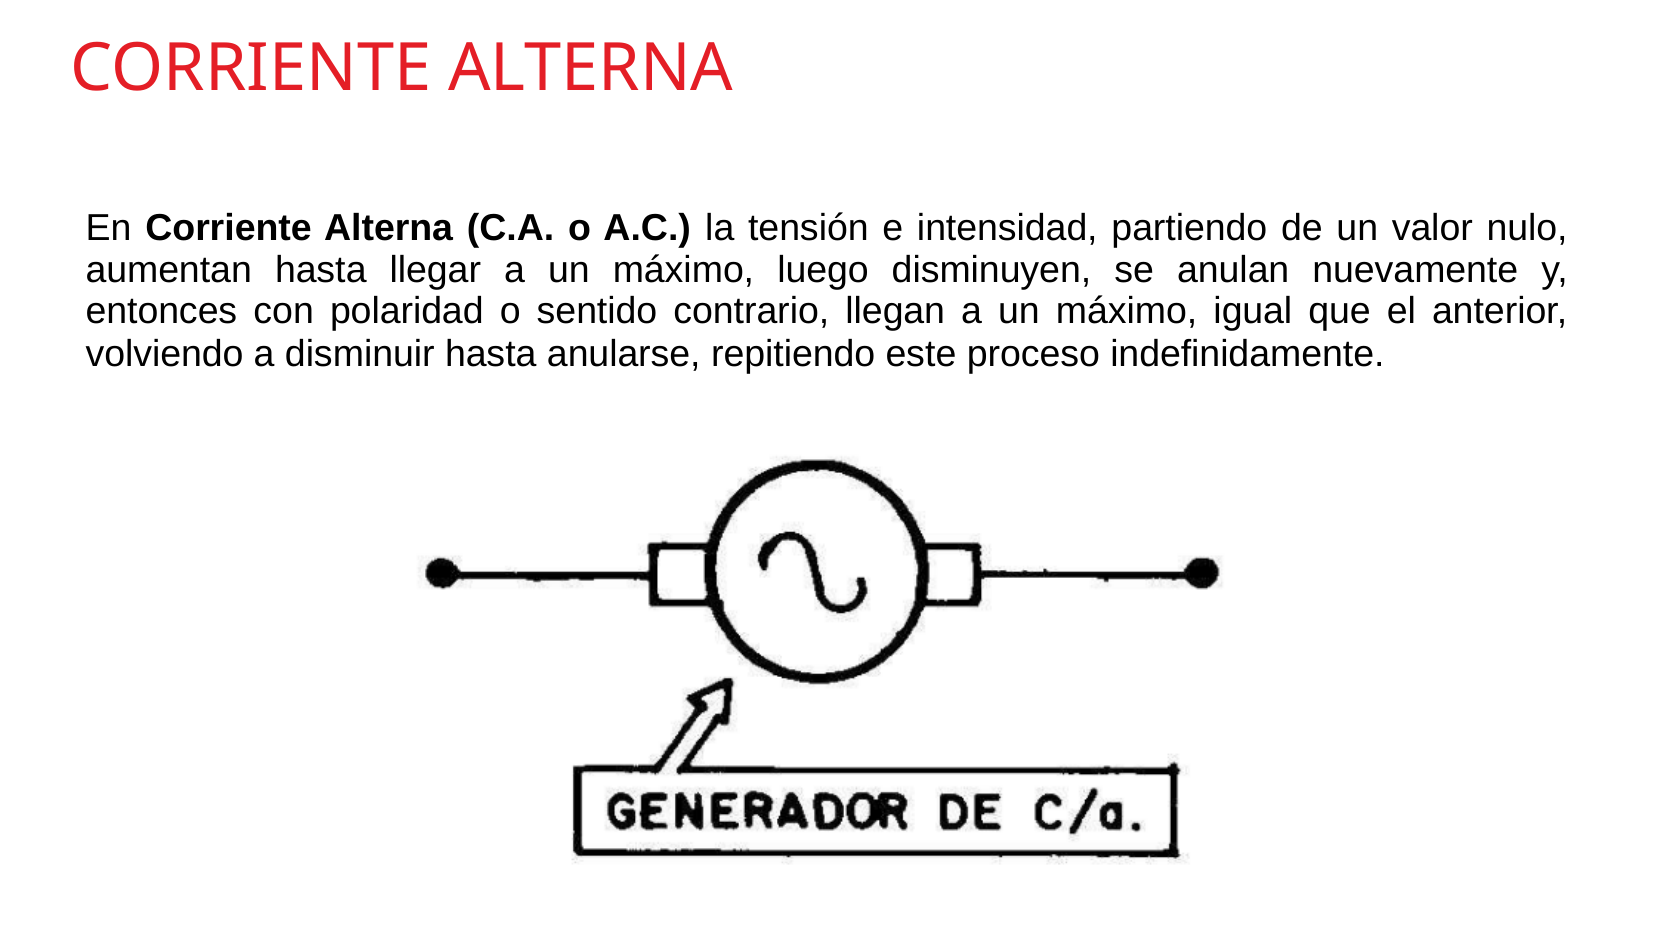

# CORRIENTE ALTERNA
En Corriente Alterna (C.A. o A.C.) la tensión e intensidad, partiendo de un valor nulo, aumentan hasta llegar a un máximo, luego disminuyen, se anulan nuevamente y, entonces con polaridad o sentido contrario, llegan a un máximo, igual que el anterior, volviendo a disminuir hasta anularse, repitiendo este proceso indefinidamente.